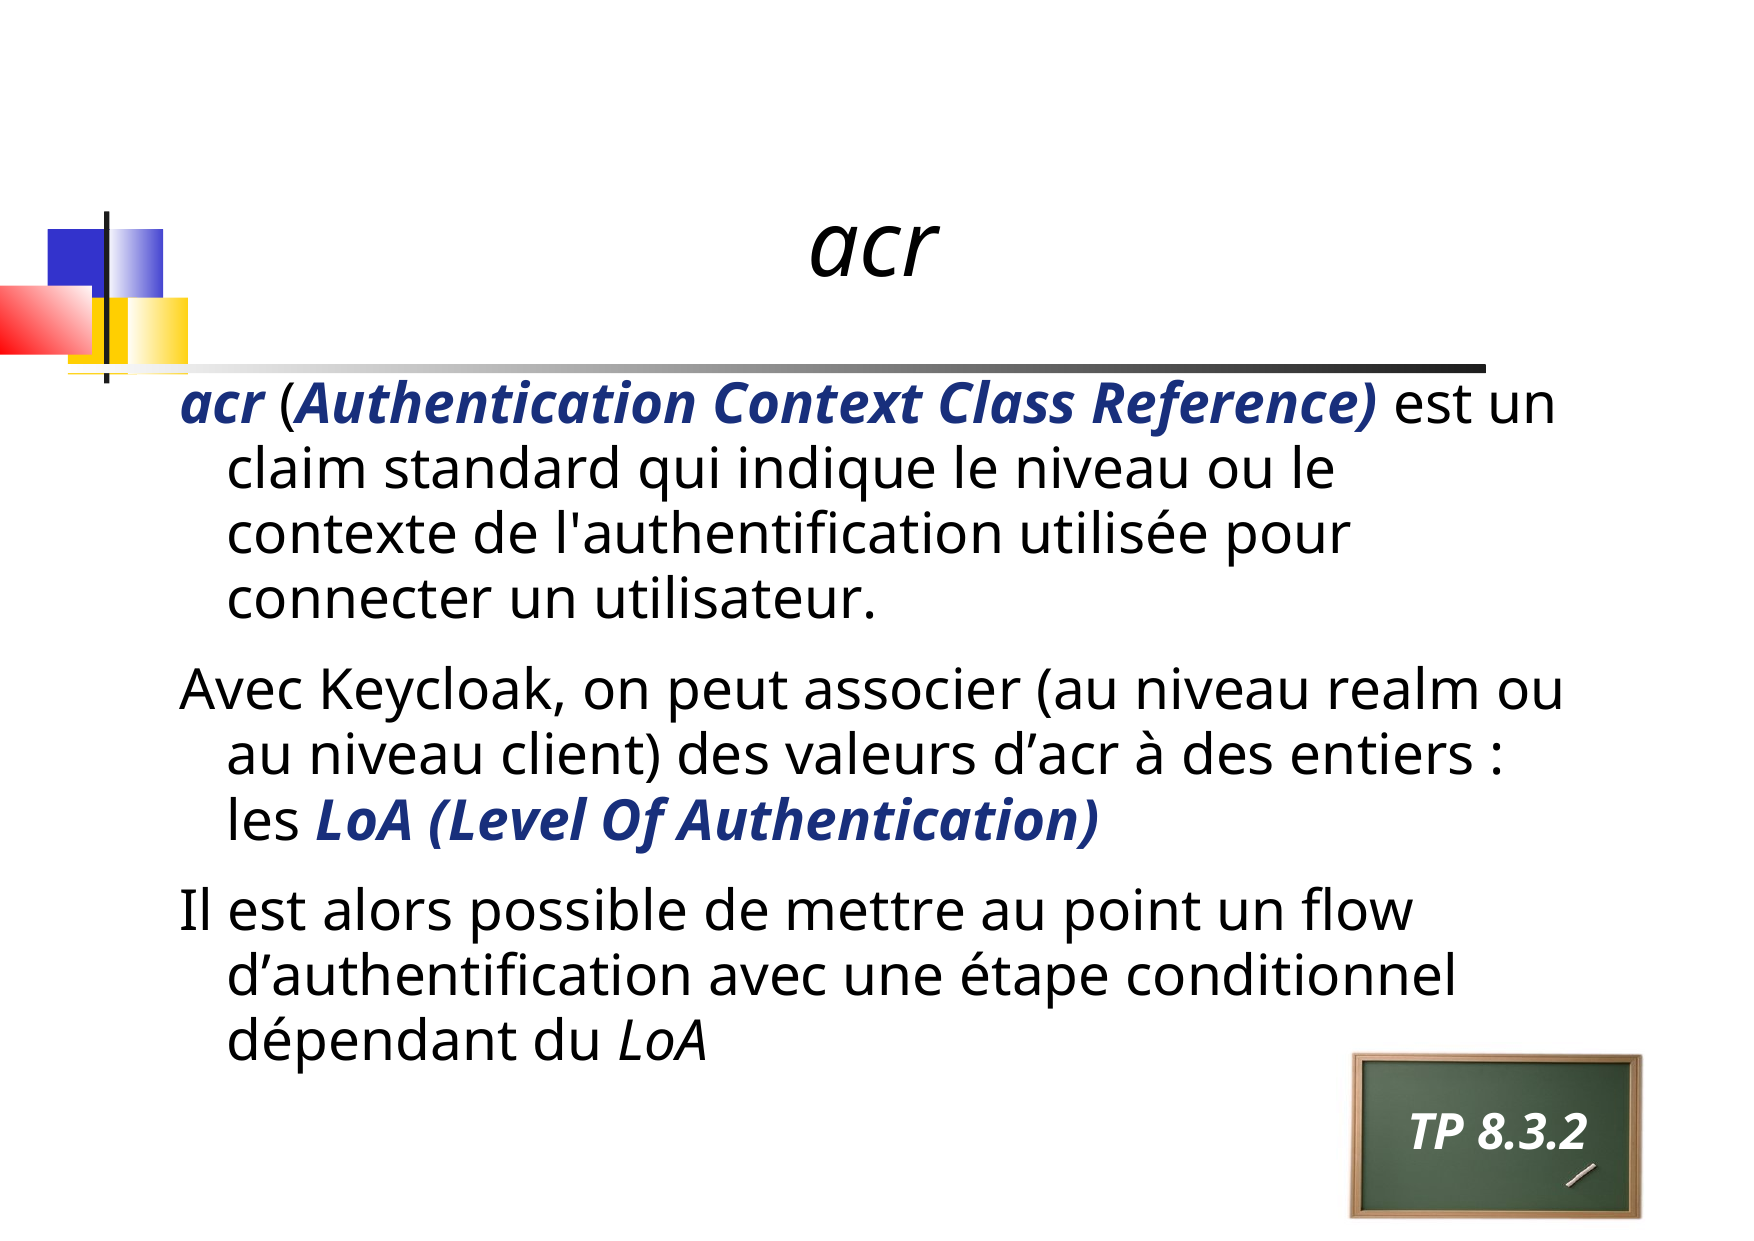

# acr
acr (Authentication Context Class Reference) est un claim standard qui indique le niveau ou le contexte de l'authentification utilisée pour connecter un utilisateur.
Avec Keycloak, on peut associer (au niveau realm ou au niveau client) des valeurs d’acr à des entiers : les LoA (Level Of Authentication)
Il est alors possible de mettre au point un flow d’authentification avec une étape conditionnel dépendant du LoA
TP 8.3.2